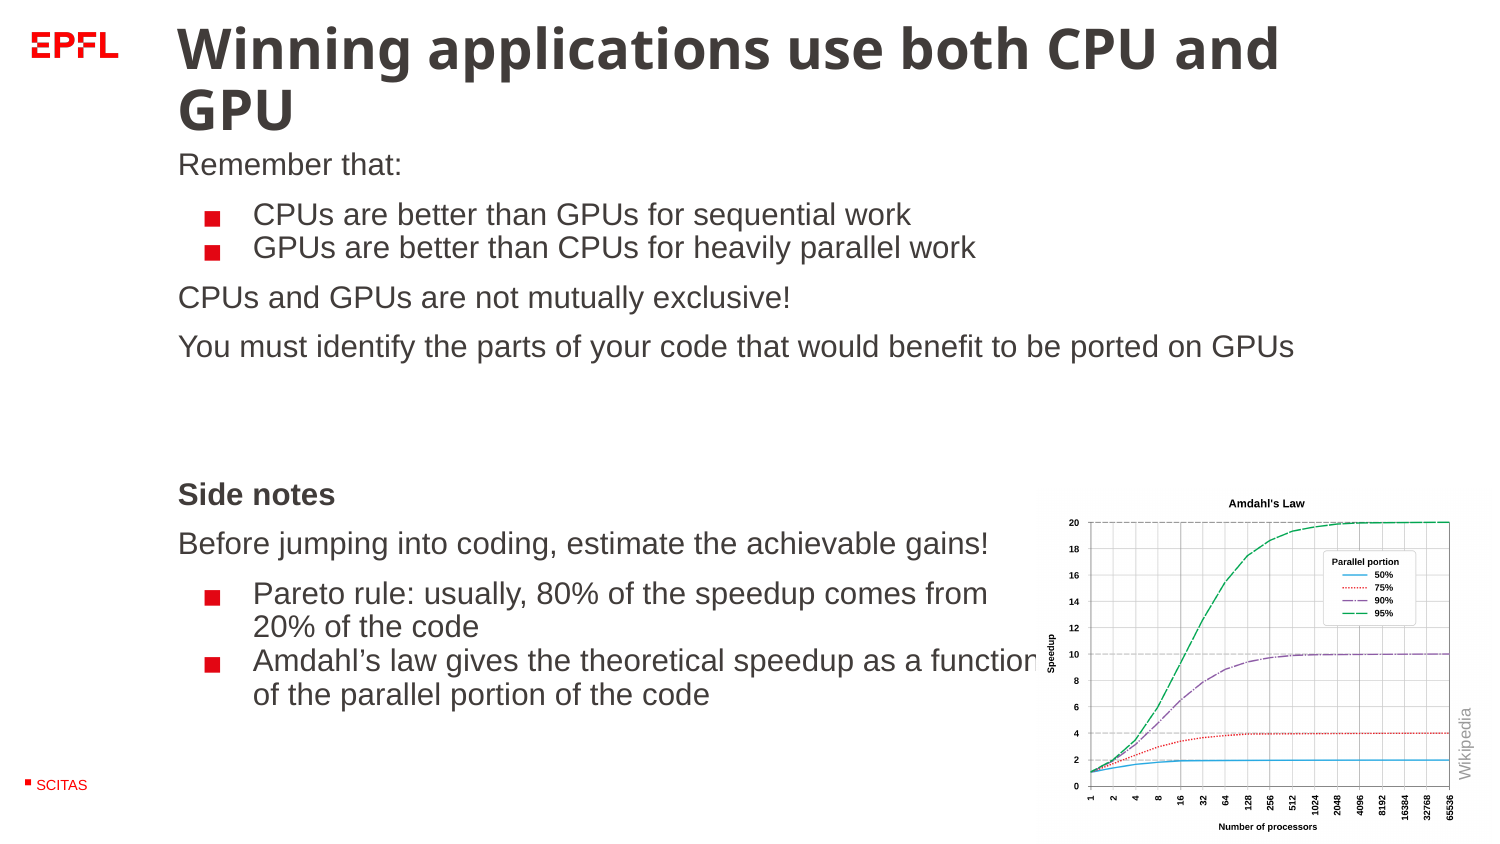

Winning applications use both CPU and GPU
# Remember that:
CPUs are better than GPUs for sequential work
GPUs are better than CPUs for heavily parallel work
CPUs and GPUs are not mutually exclusive!
You must identify the parts of your code that would benefit to be ported on GPUs
Side notes
Before jumping into coding, estimate the achievable gains!
Pareto rule: usually, 80% of the speedup comes from
20% of the code
Amdahl’s law gives the theoretical speedup as a function
of the parallel portion of the code
Wikipedia